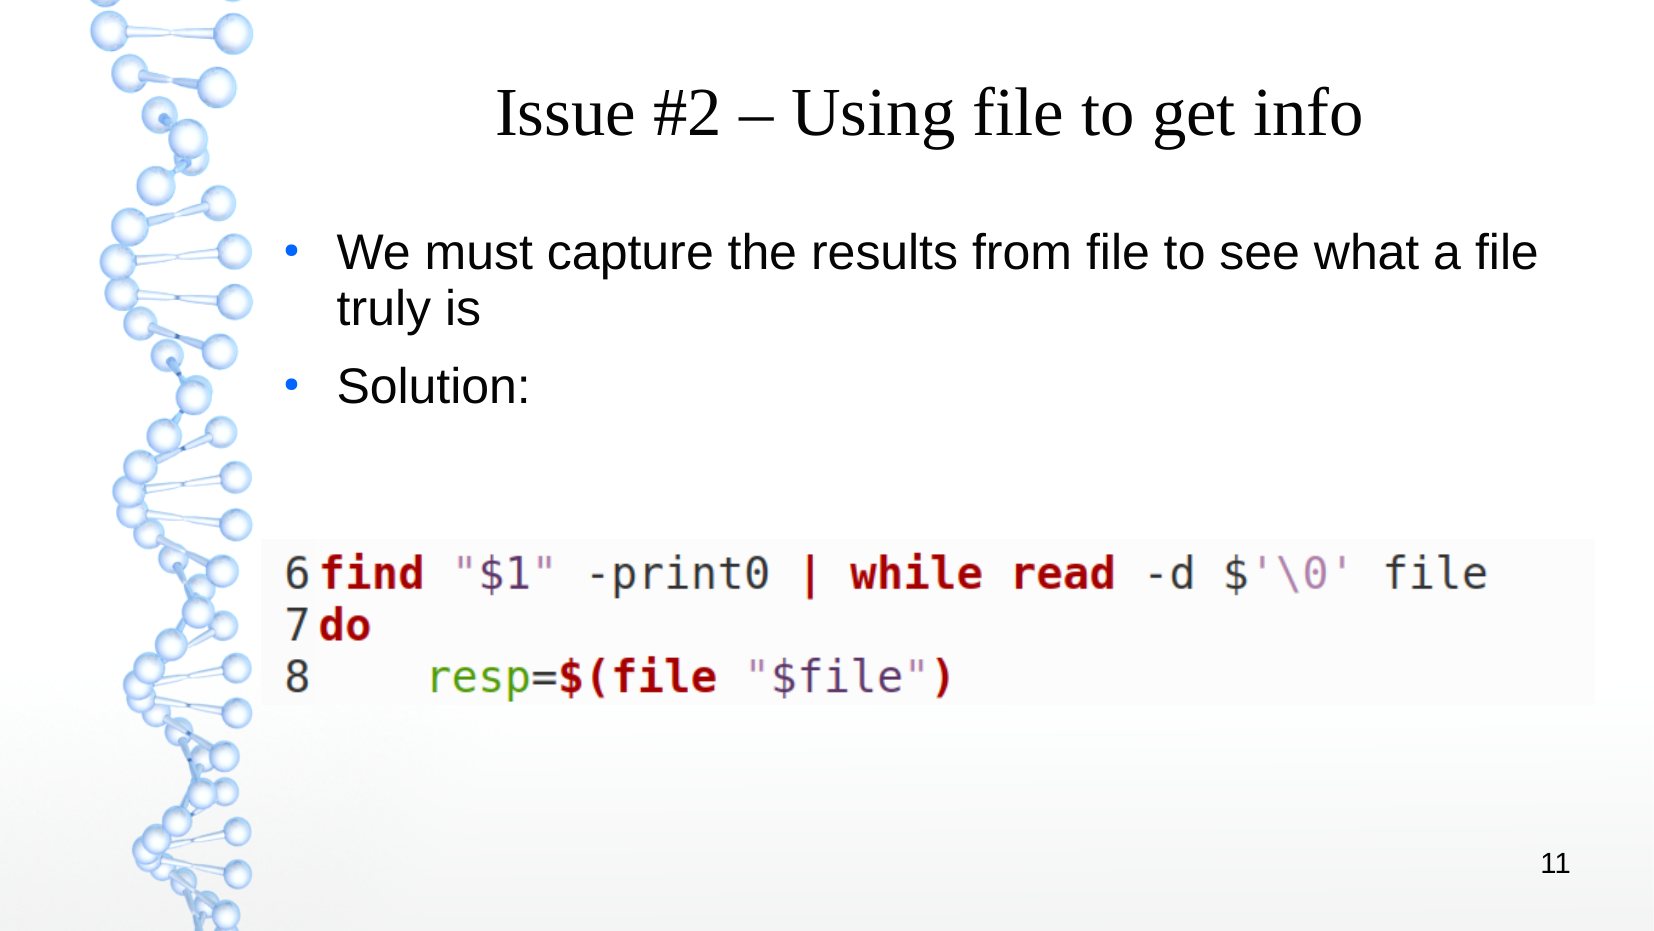

# Issue #2 – Using file to get info
We must capture the results from file to see what a file truly is
Solution:
11